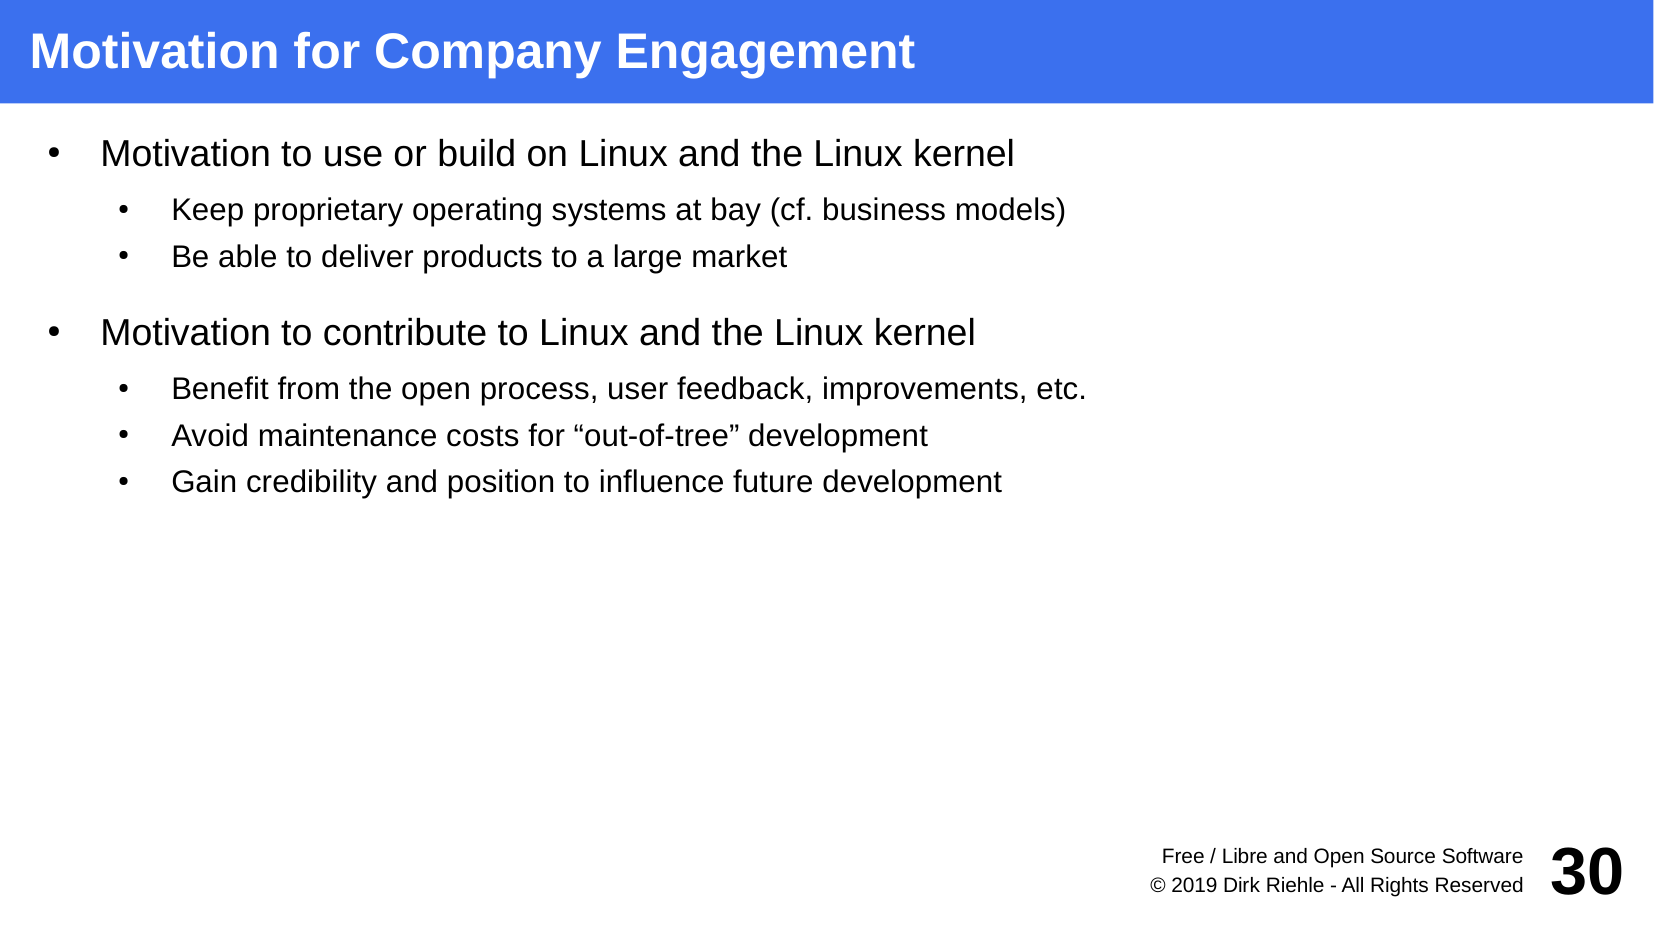

# Motivation for Company Engagement
Motivation to use or build on Linux and the Linux kernel
Keep proprietary operating systems at bay (cf. business models)
Be able to deliver products to a large market
Motivation to contribute to Linux and the Linux kernel
Benefit from the open process, user feedback, improvements, etc.
Avoid maintenance costs for “out-of-tree” development
Gain credibility and position to influence future development
Free / Libre and Open Source Software
30
© 2019 Dirk Riehle - All Rights Reserved